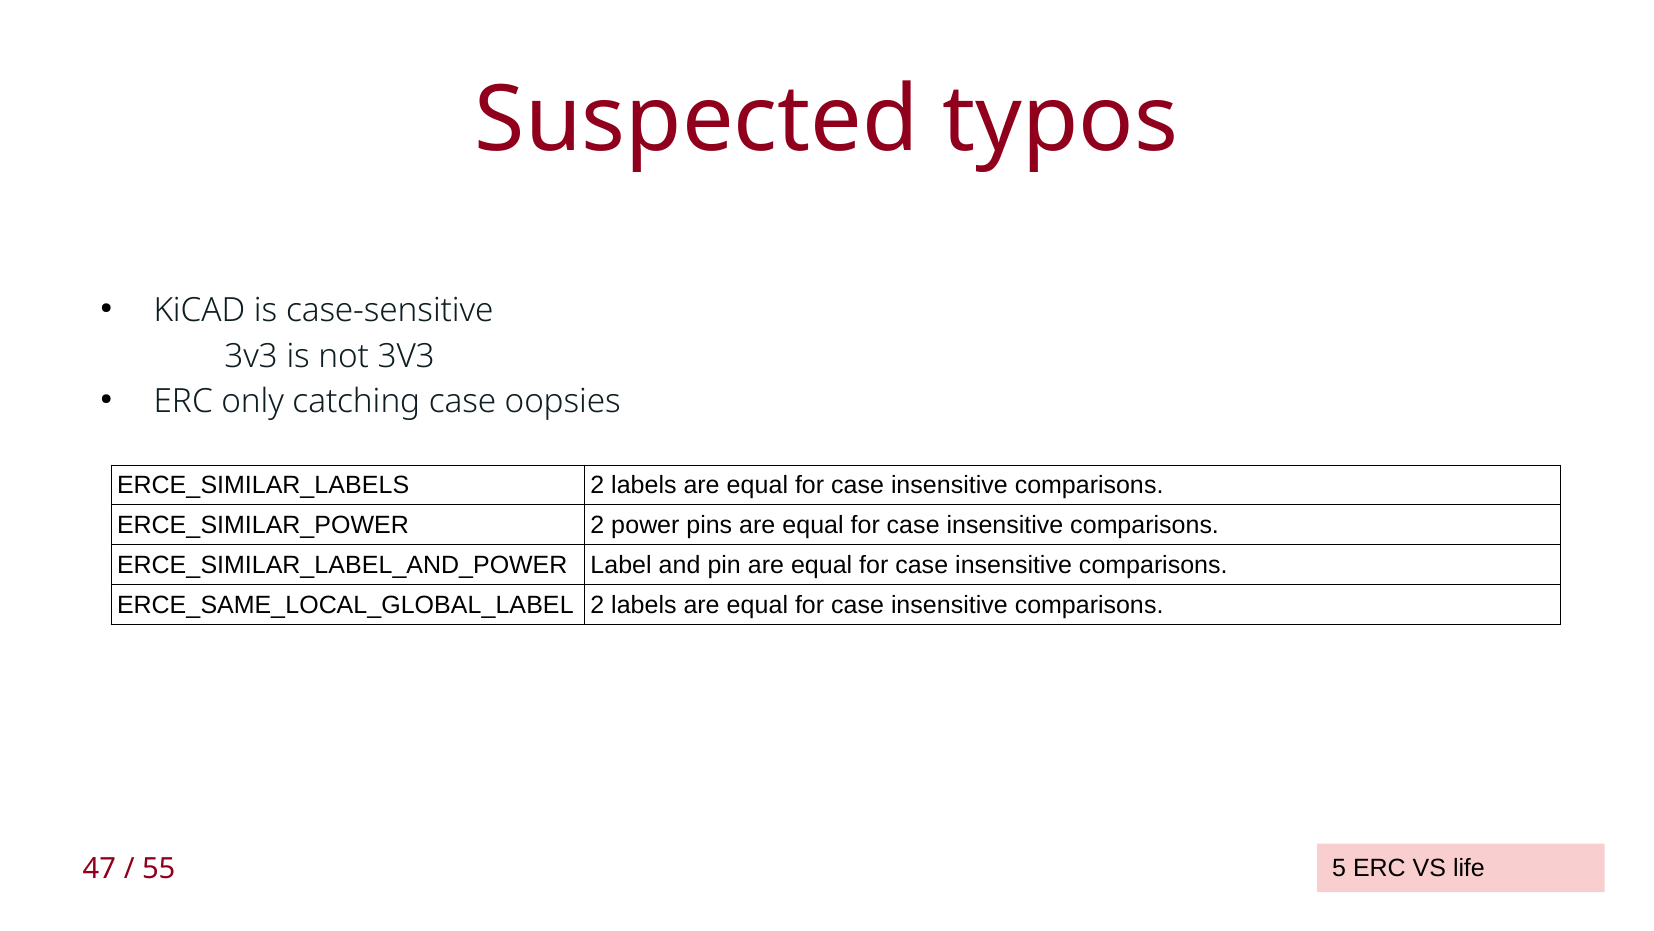

# Suspected typos
KiCAD is case-sensitive
3v3 is not 3V3
ERC only catching case oopsies
| ERCE\_SIMILAR\_LABELS | 2 labels are equal for case insensitive comparisons. |
| --- | --- |
| ERCE\_SIMILAR\_POWER | 2 power pins are equal for case insensitive comparisons. |
| ERCE\_SIMILAR\_LABEL\_AND\_POWER | Label and pin are equal for case insensitive comparisons. |
| ERCE\_SAME\_LOCAL\_GLOBAL\_LABEL | 2 labels are equal for case insensitive comparisons. |
5 ERC VS life
47